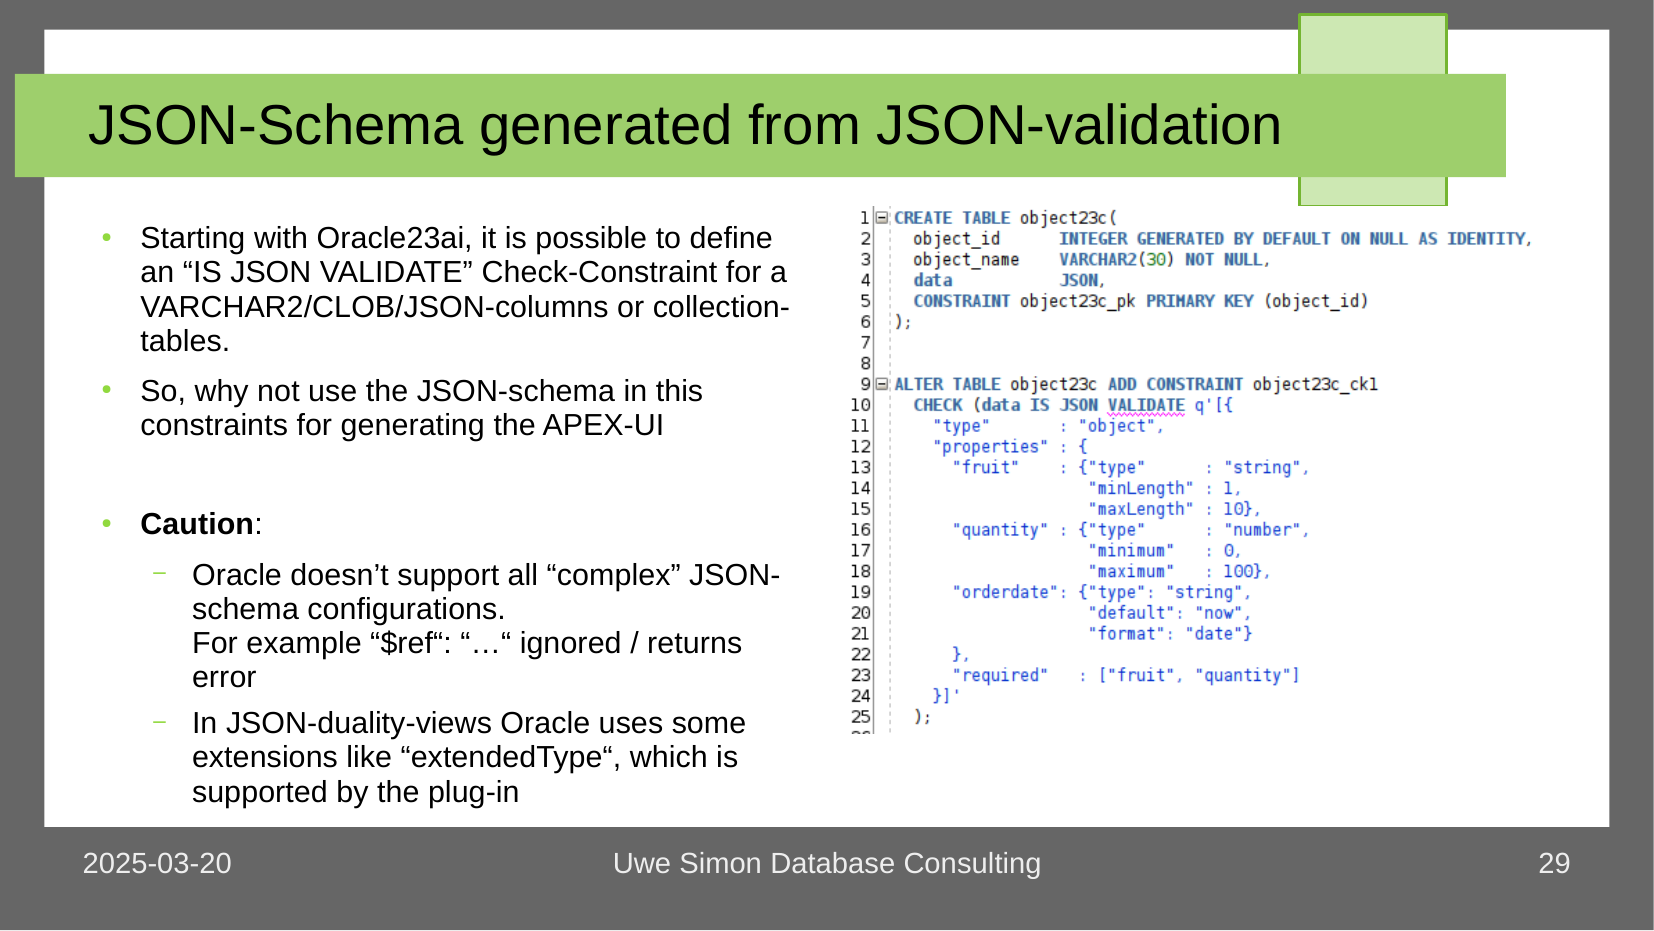

# JSON-Schema generated from JSON-validation
Starting with Oracle23ai, it is possible to define an “IS JSON VALIDATE” Check-Constraint for a VARCHAR2/CLOB/JSON-columns or collection-tables.
So, why not use the JSON-schema in this constraints for generating the APEX-UI
Caution:
Oracle doesn’t support all “complex” JSON-schema configurations.
For example “$ref“: “…“ ignored / returns error
In JSON-duality-views Oracle uses some extensions like “extendedType“, which is supported by the plug-in
2024-04-24
Uwe Simon Database Consulting
29